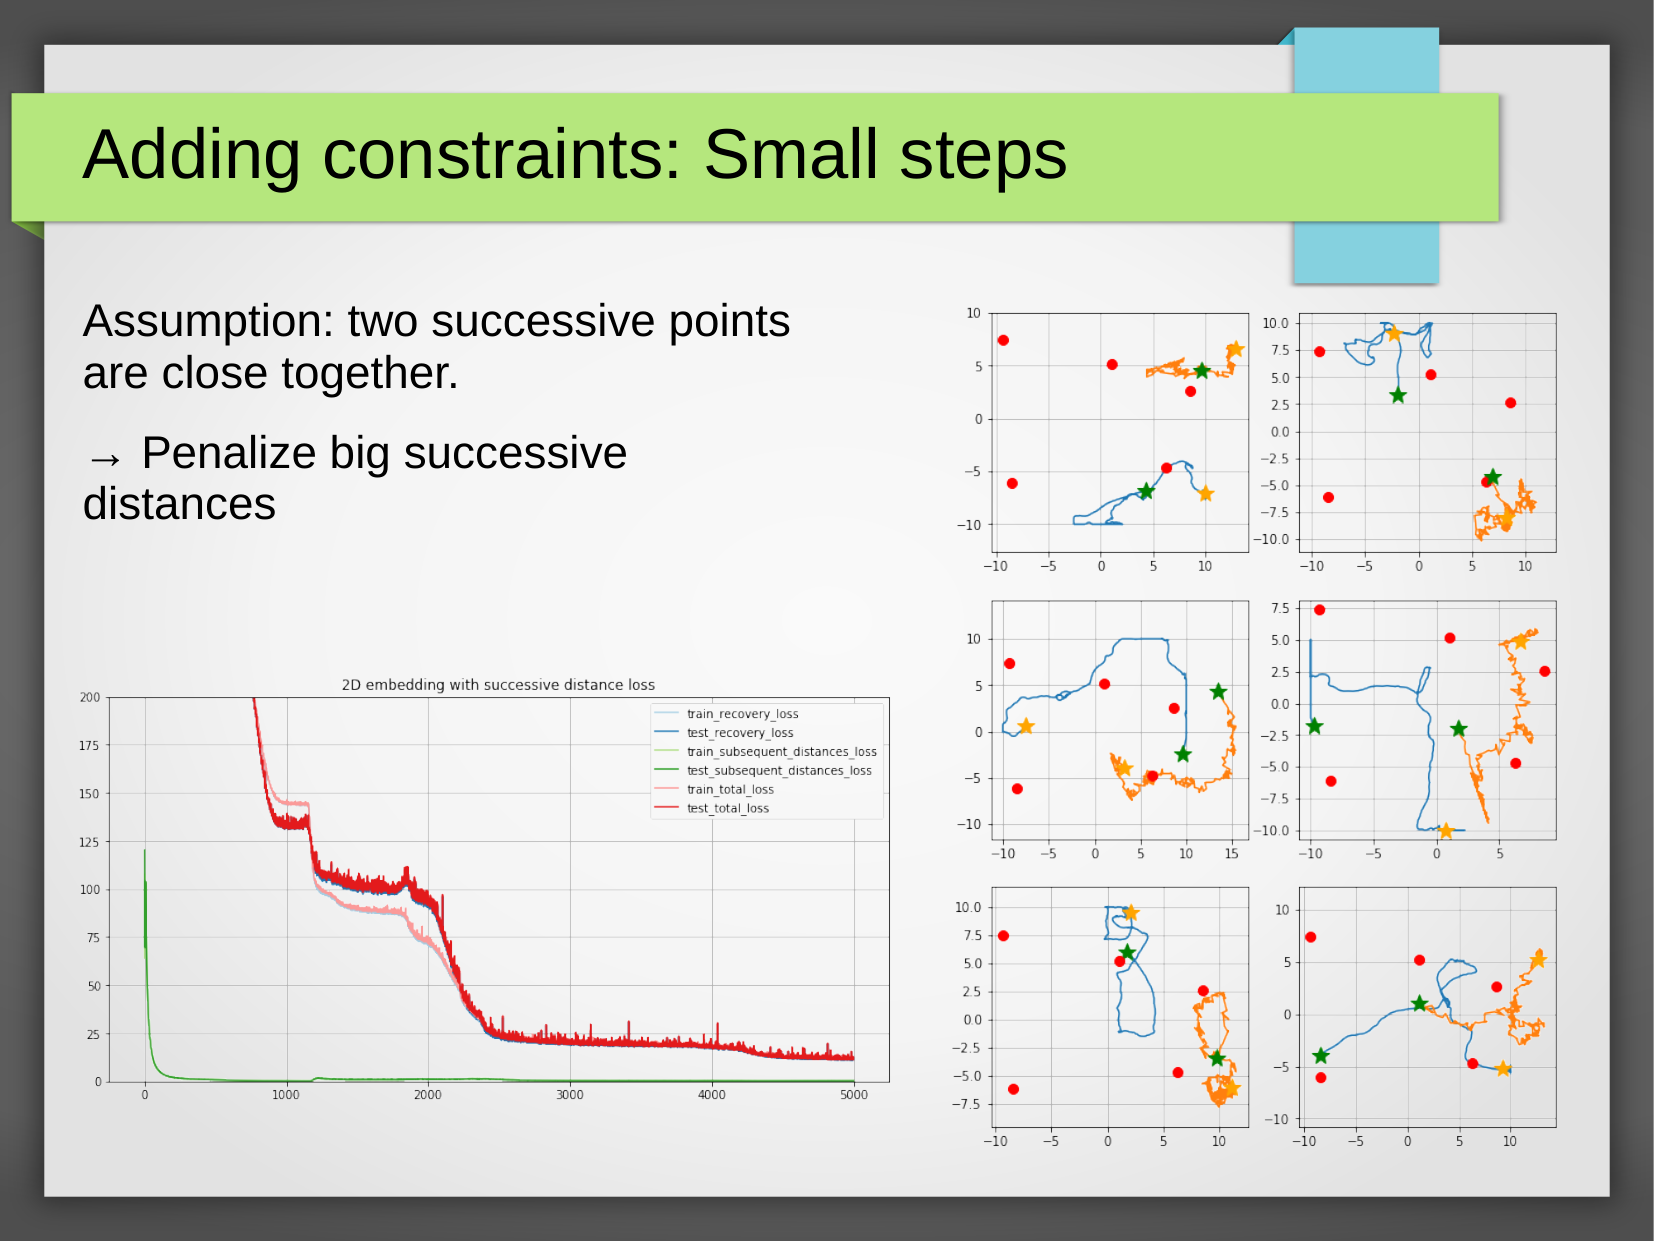

# Adding constraints: Small steps
Assumption: two successive points are close together.
→ Penalize big successive distances